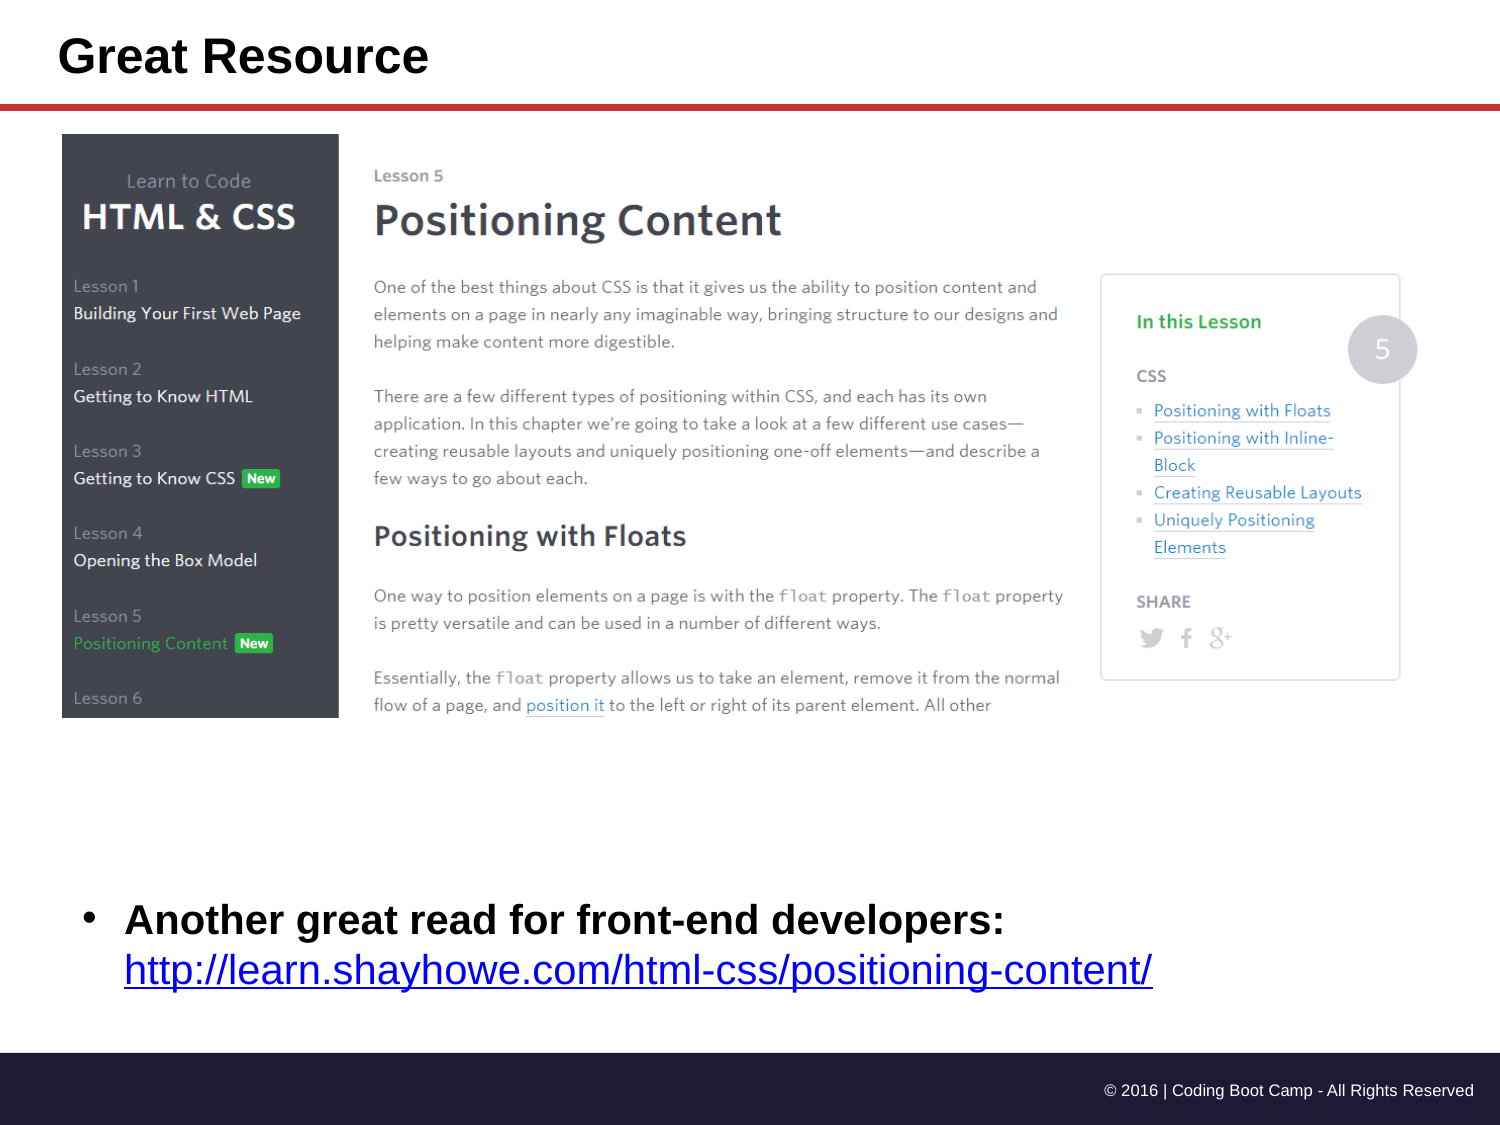

Great Resource
Another great read for front-end developers:
http://learn.shayhowe.com/html-css/positioning-content/